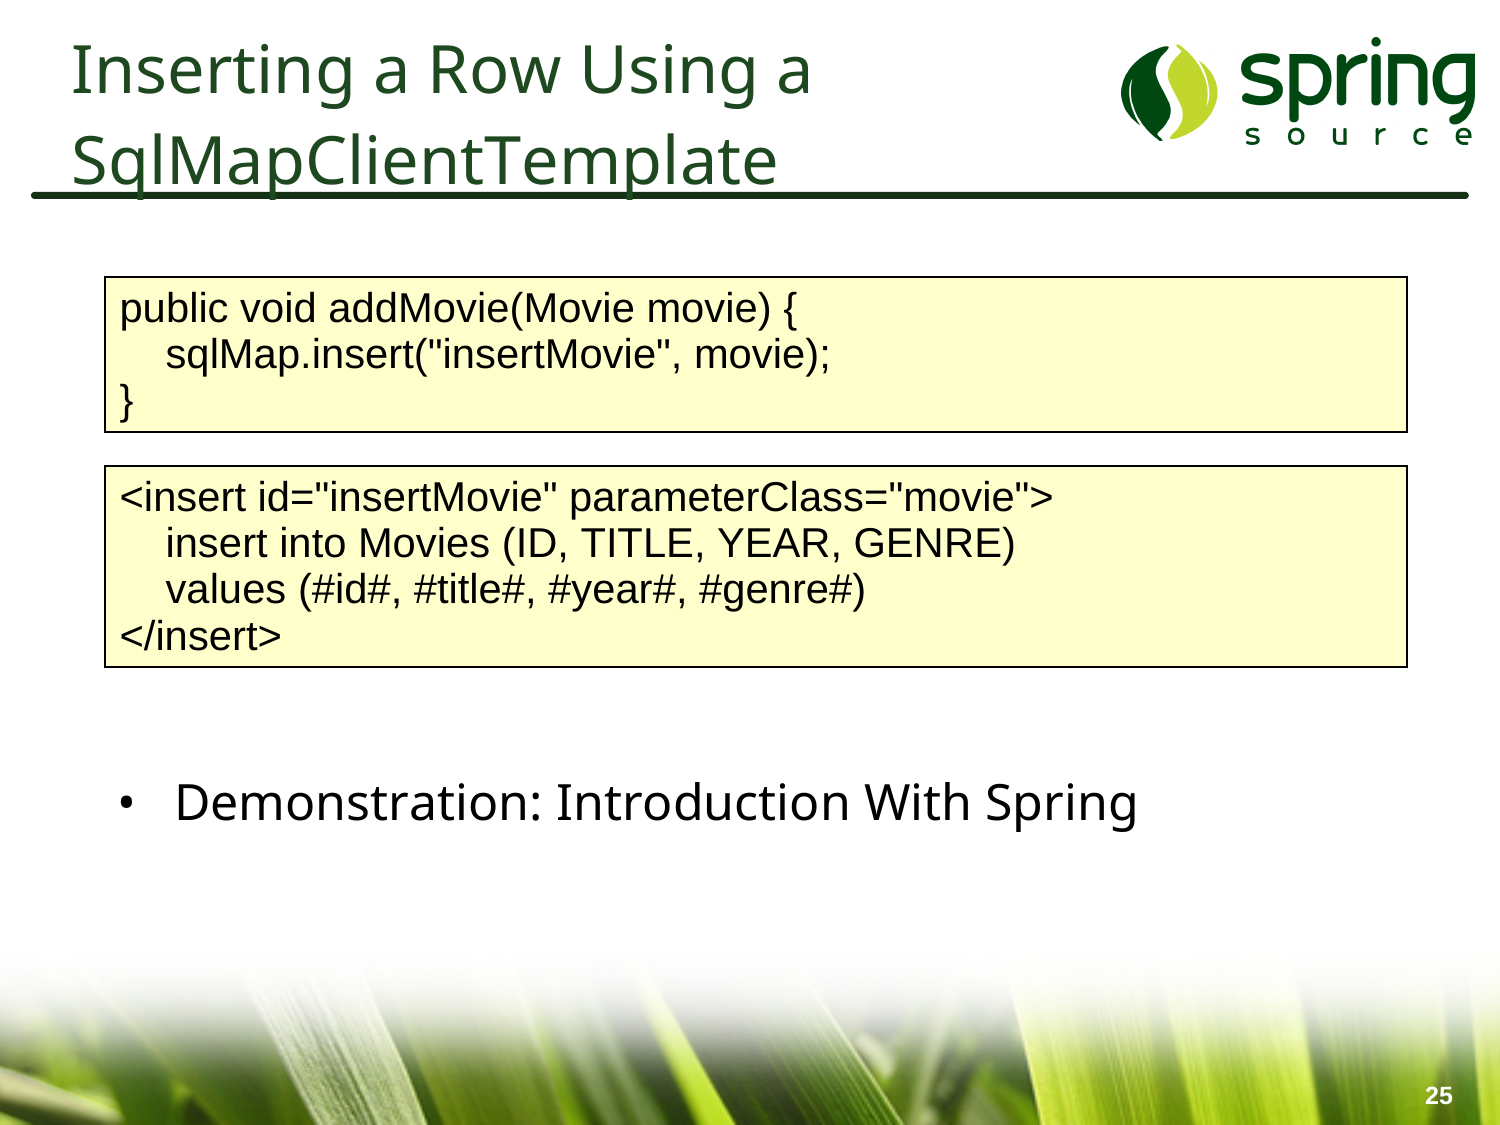

# Inserting a Row Using a SqlMapClientTemplate
Demonstration: Introduction With Spring
public void addMovie(Movie movie) {
 sqlMap.insert("insertMovie", movie);
}
<insert id="insertMovie" parameterClass="movie">
 insert into Movies (ID, TITLE, YEAR, GENRE)
 values (#id#, #title#, #year#, #genre#)
</insert>